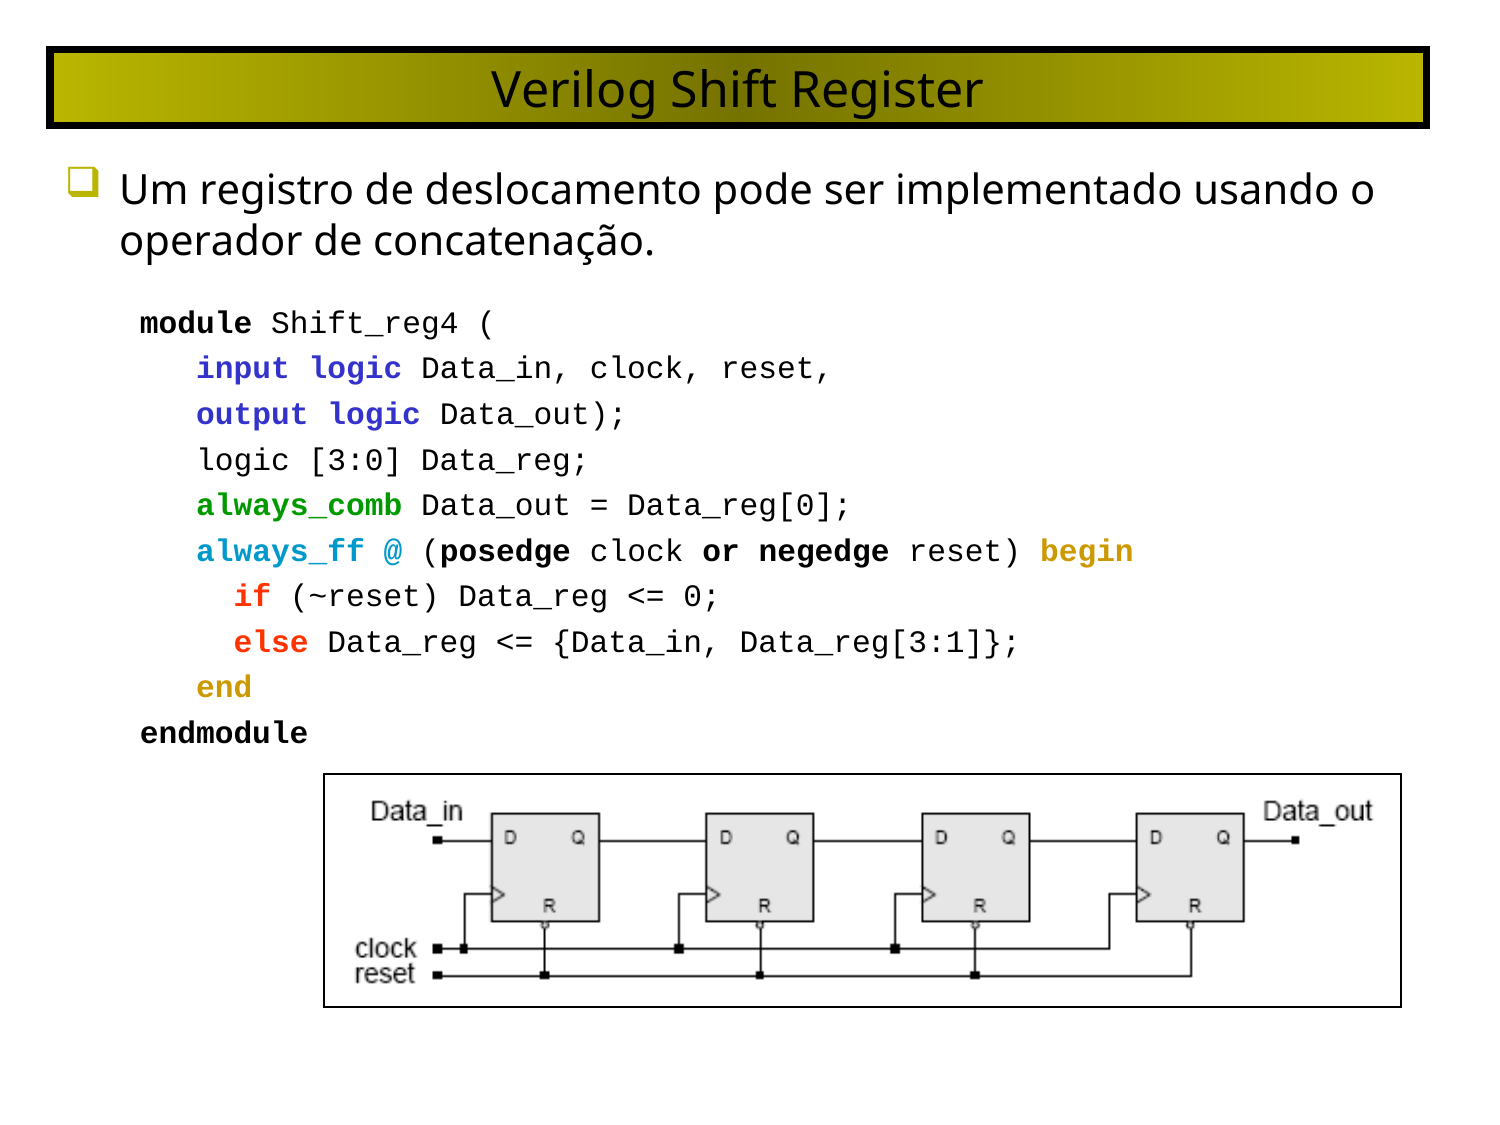

# Verilog Shift Register
Um registro de deslocamento pode ser implementado usando o operador de concatenação.
module Shift_reg4 (
 input logic Data_in, clock, reset,
 output logic Data_out);
 logic [3:0] Data_reg;
 always_comb Data_out = Data_reg[0];
 always_ff @ (posedge clock or negedge reset) begin
 if (~reset) Data_reg <= 0;
 else Data_reg <= {Data_in, Data_reg[3:1]};
 end
endmodule